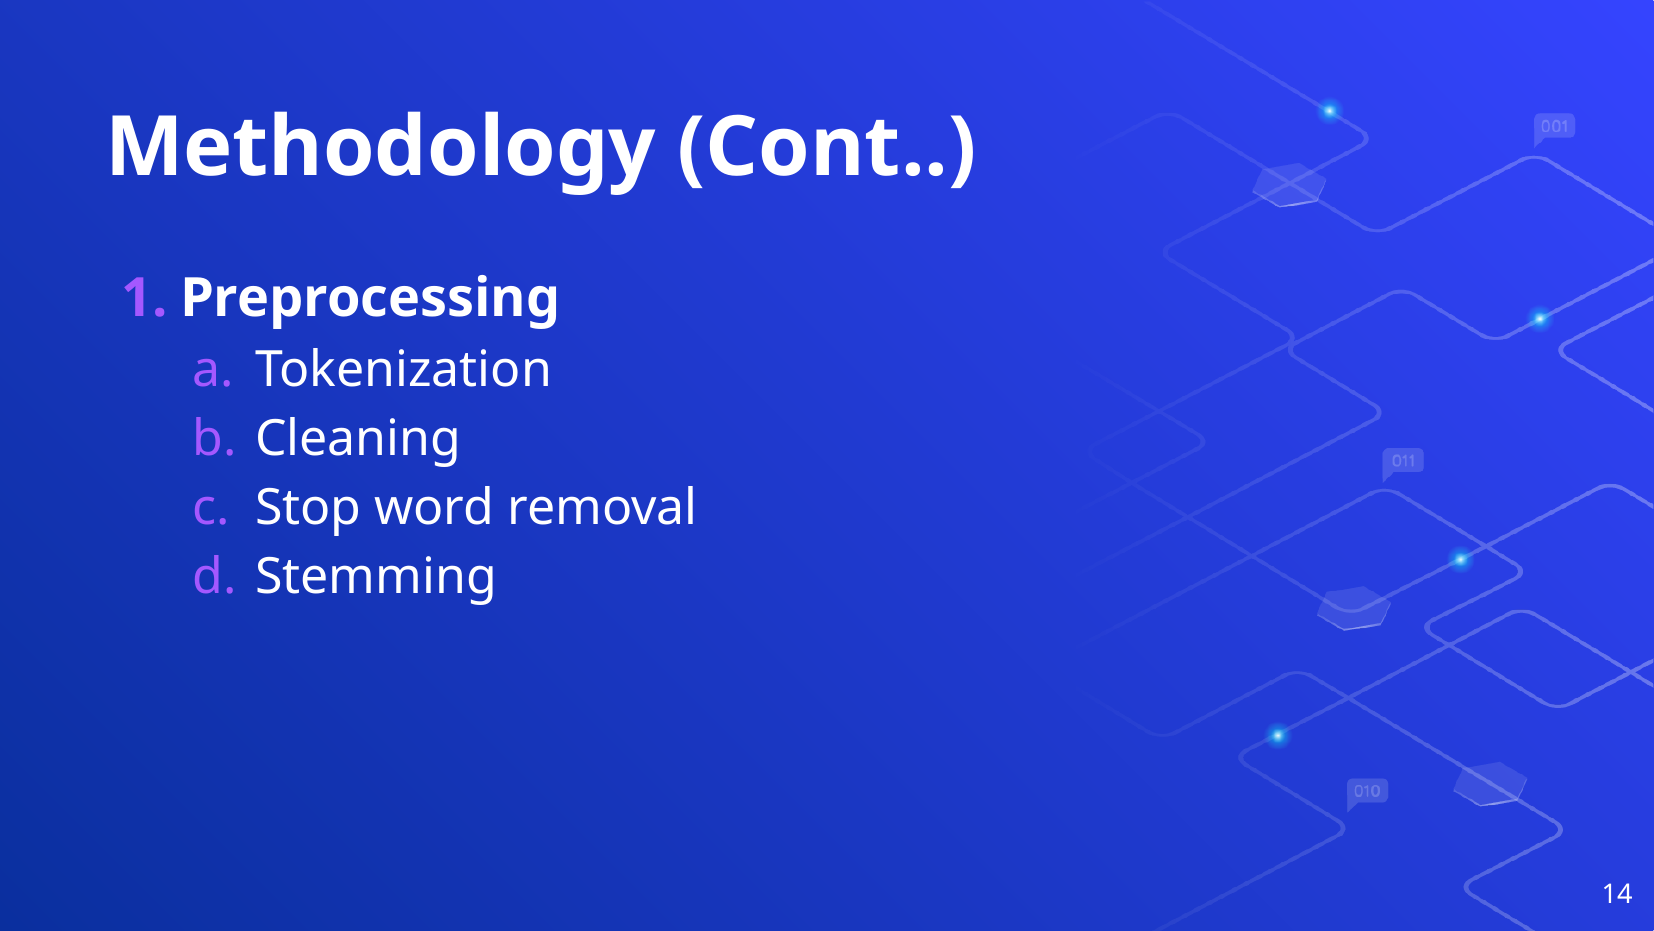

# Methodology (Cont..)
Preprocessing
Tokenization
Cleaning
Stop word removal
Stemming